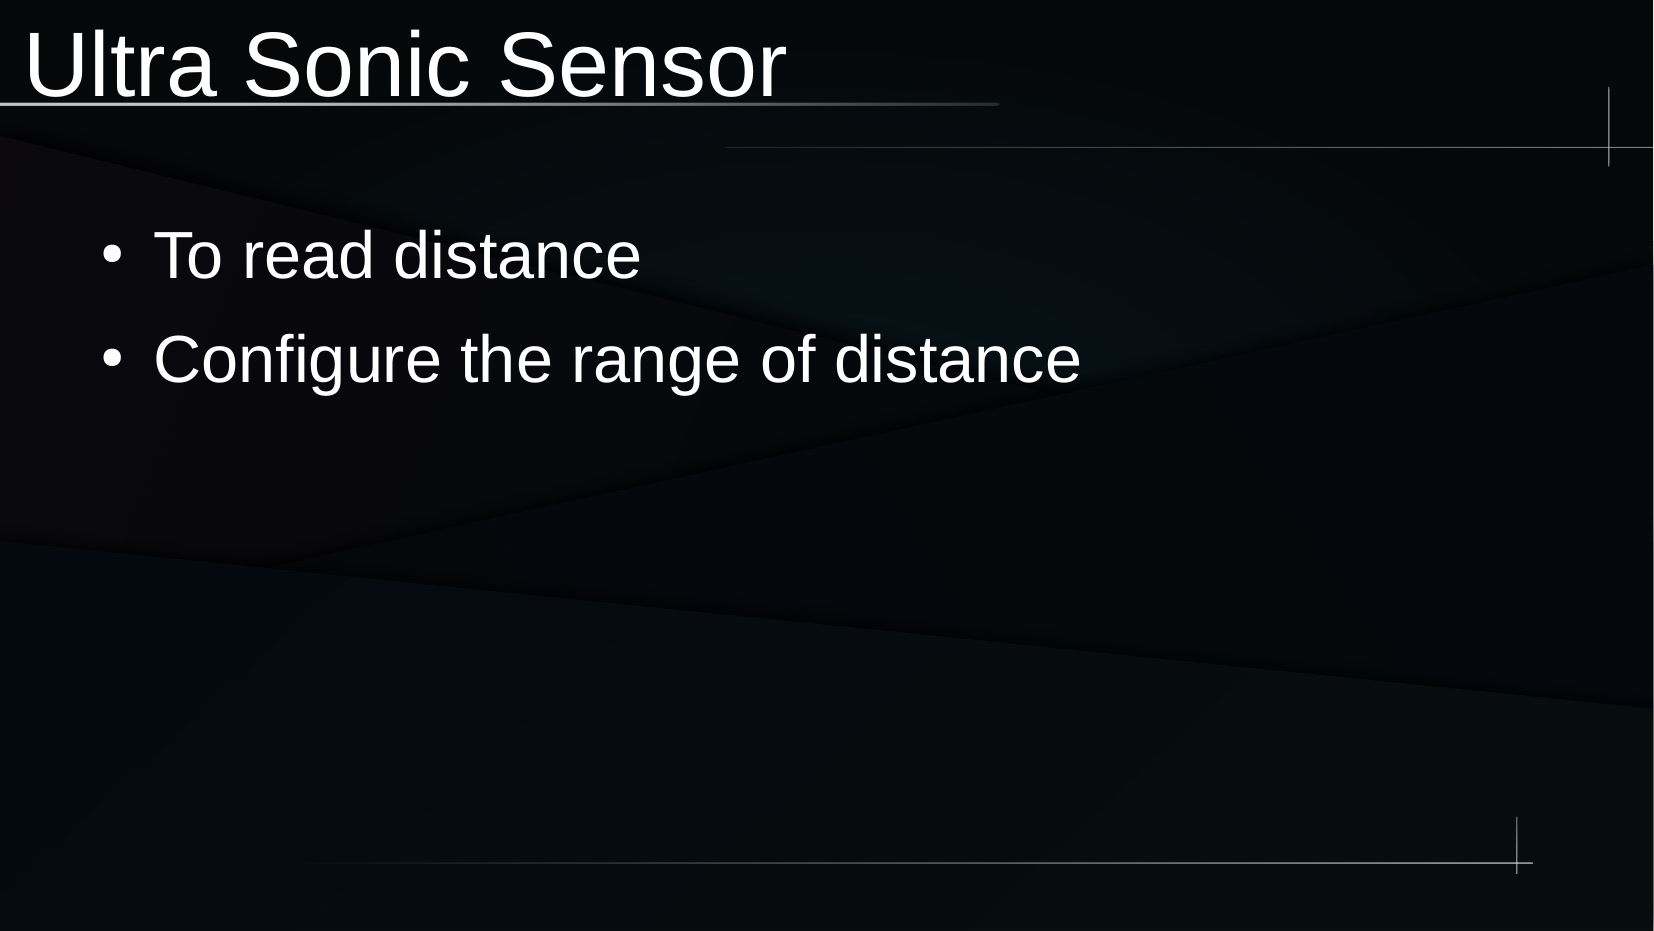

# Ultra Sonic Sensor
To read distance
Configure the range of distance